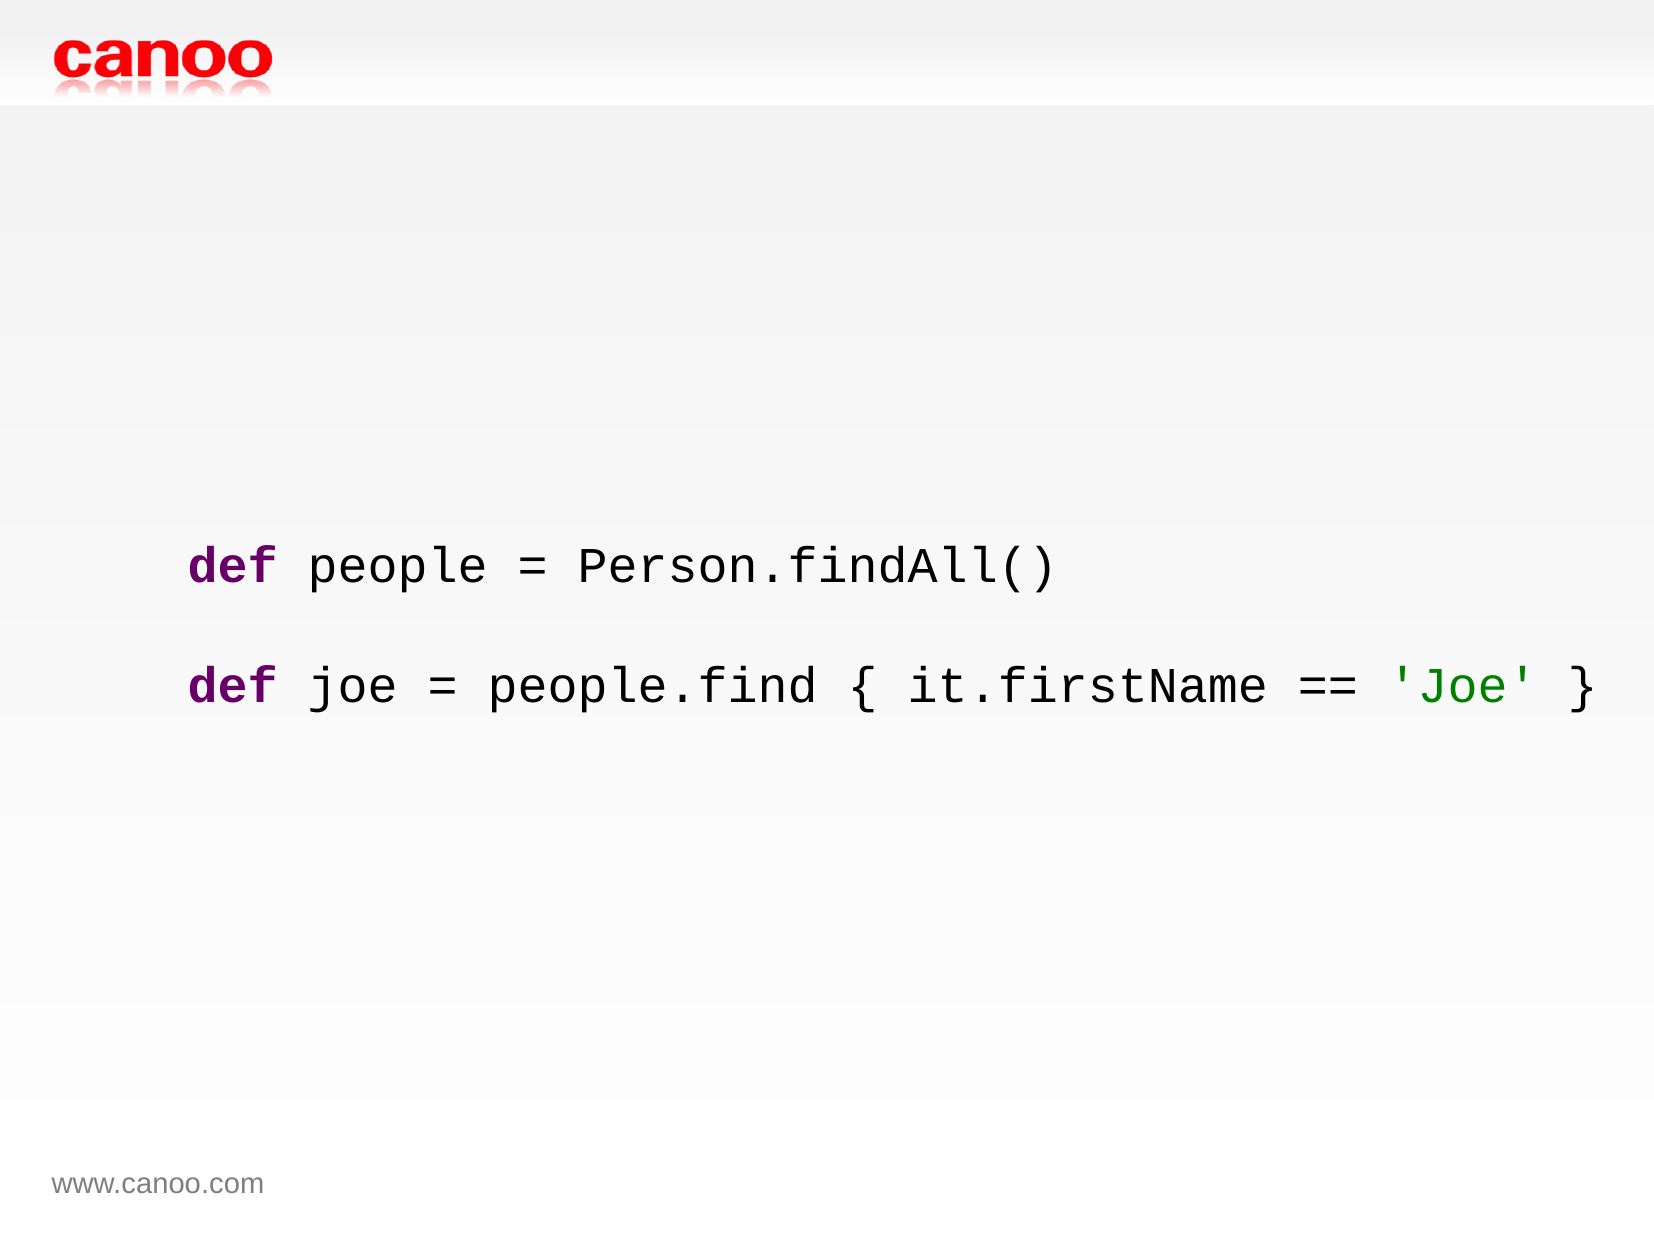

def people = Person.findAll()
def joe = people.find { it.firstName == 'Joe' }